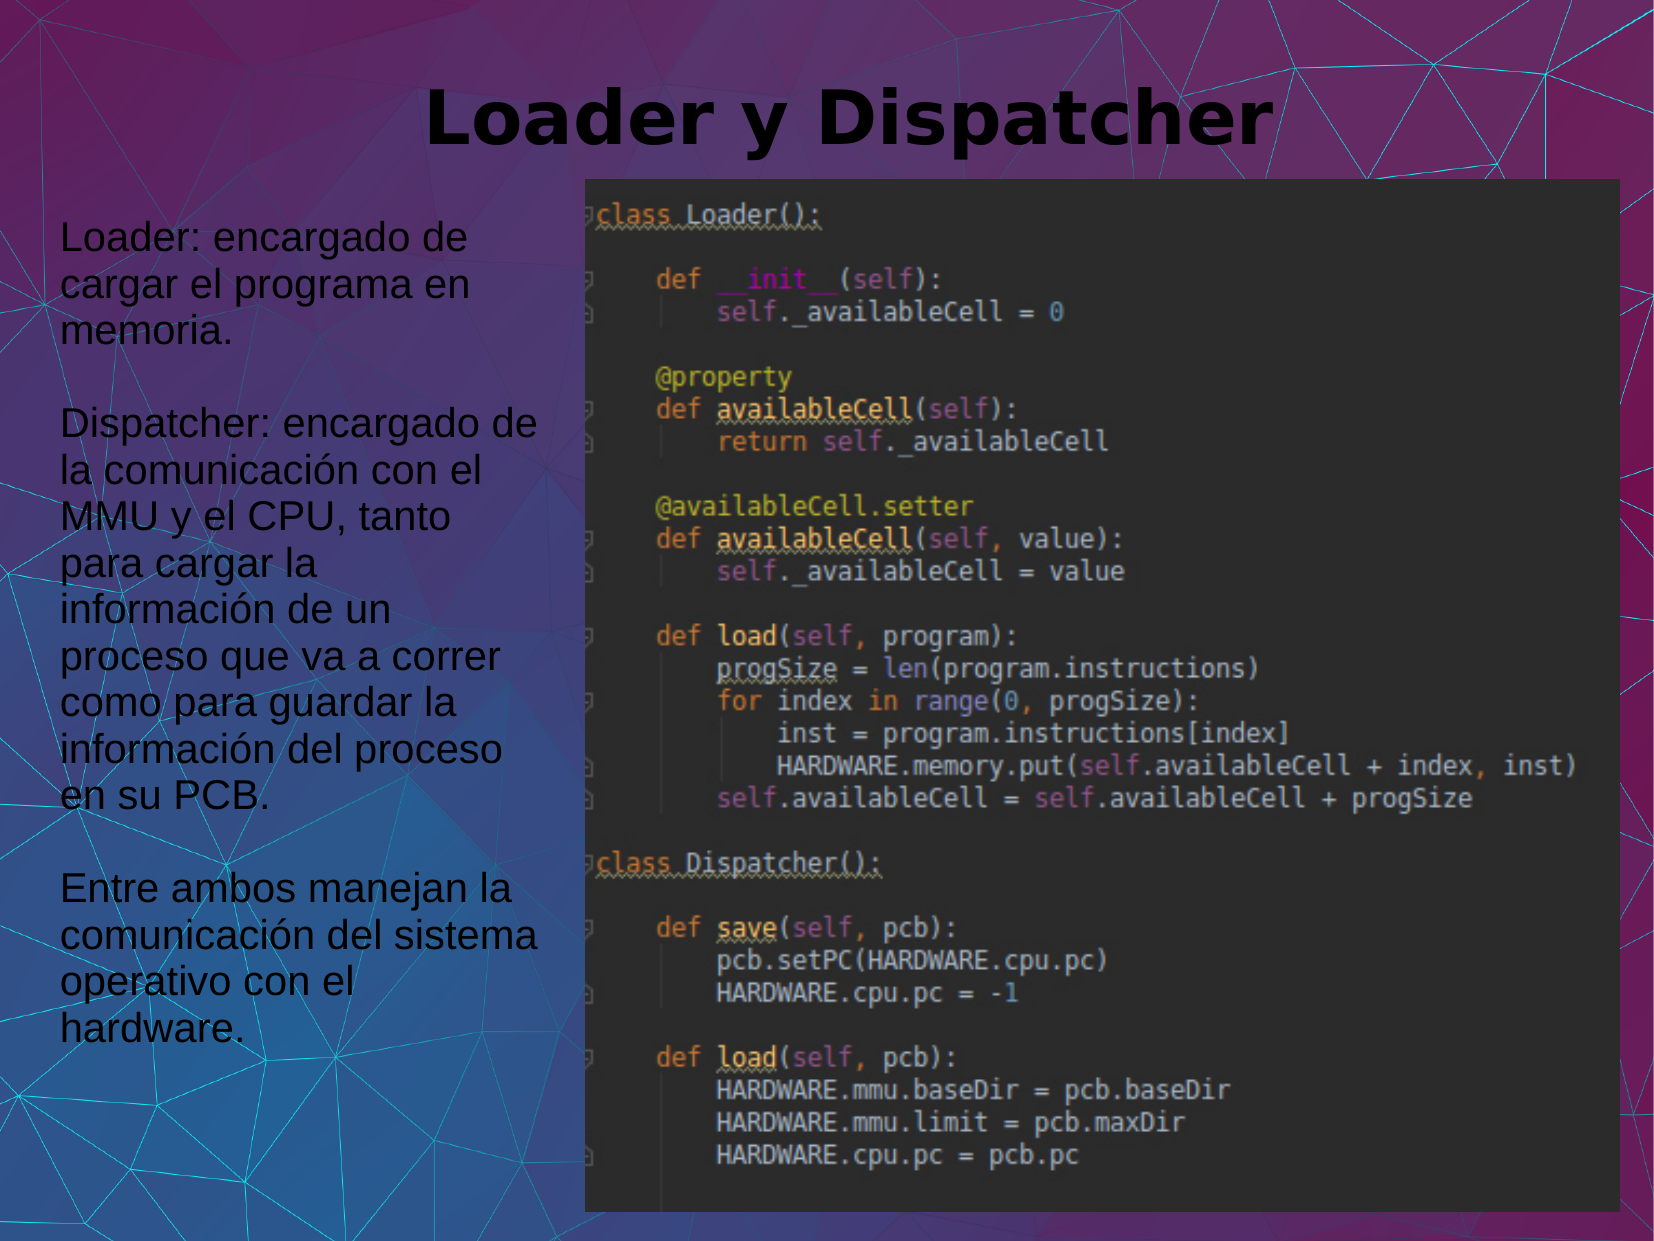

# Loader y Dispatcher
Loader: encargado de cargar el programa en memoria.
Dispatcher: encargado de la comunicación con el MMU y el CPU, tanto para cargar la información de un proceso que va a correr como para guardar la información del proceso en su PCB.
Entre ambos manejan la comunicación del sistema operativo con el hardware.